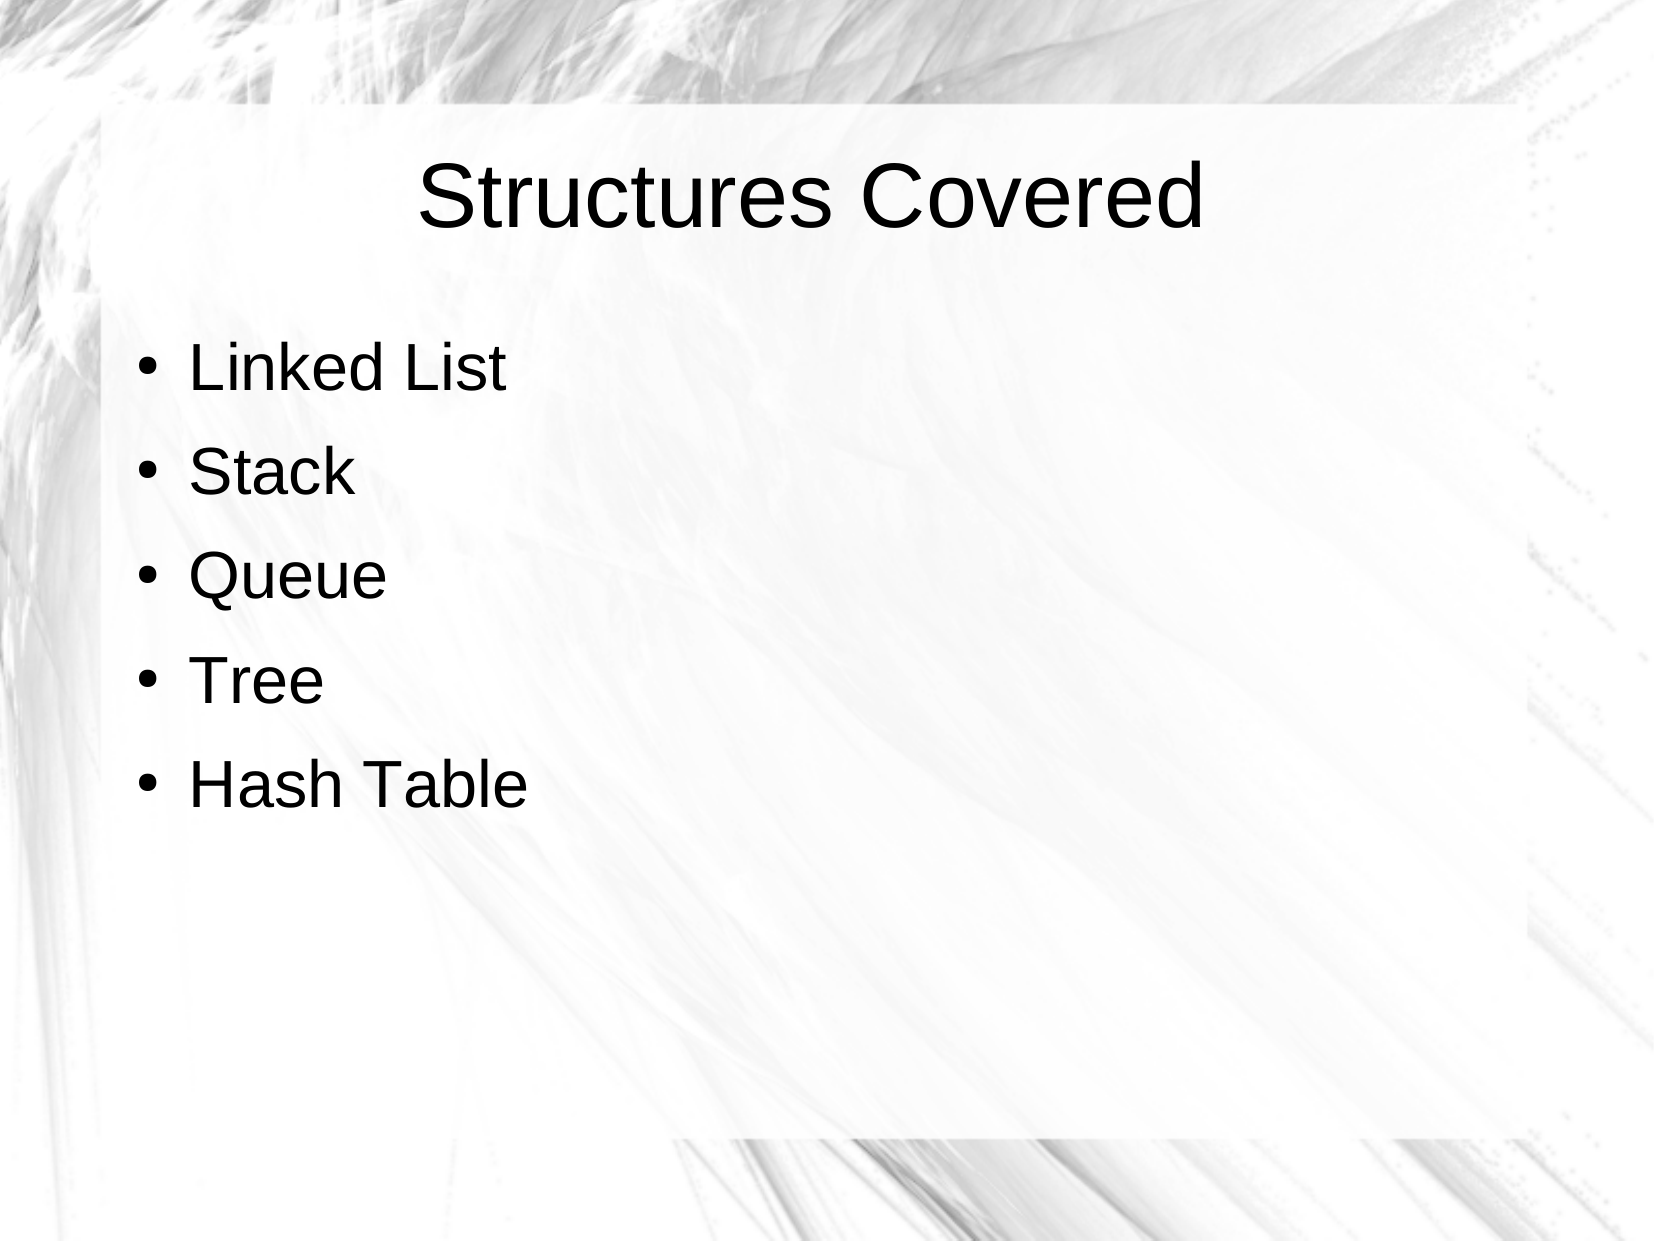

# Structures Covered
Linked List
Stack
Queue
Tree
Hash Table